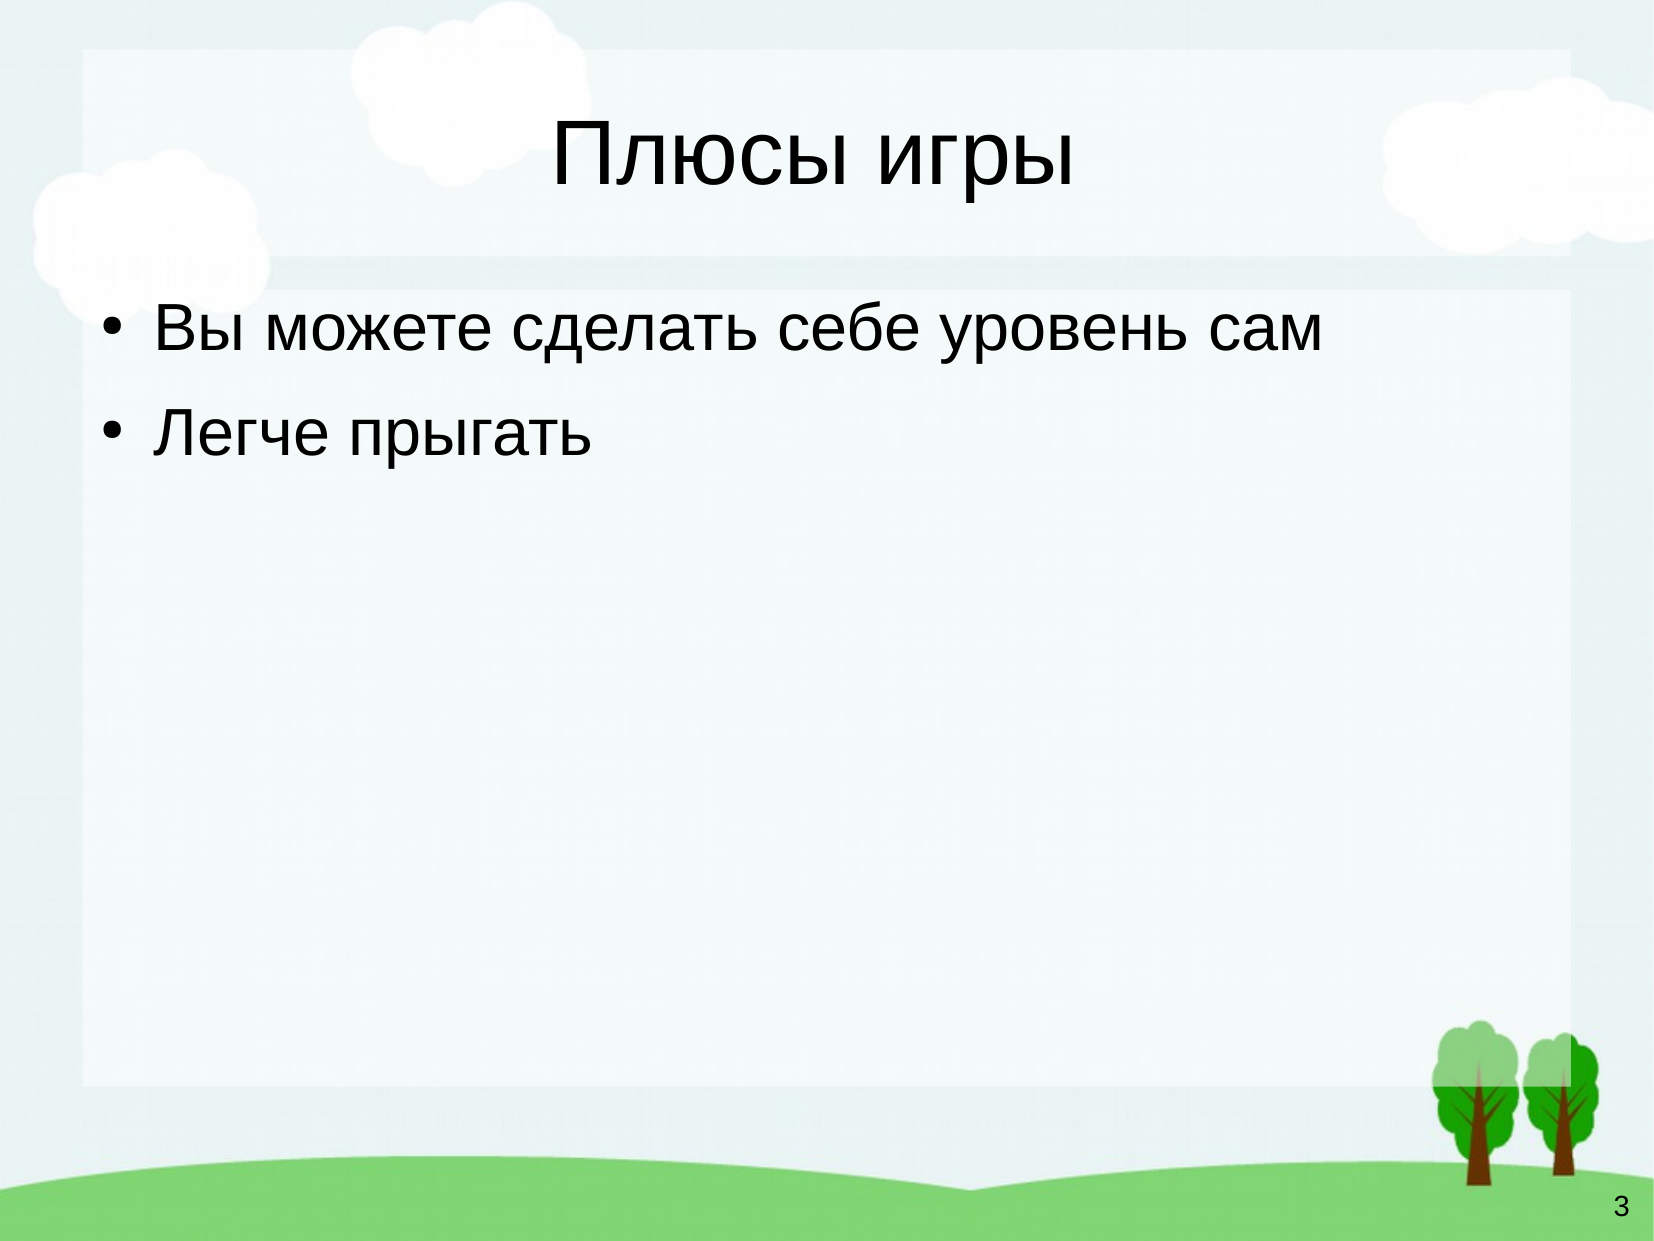

# Плюсы игры
Вы можете сделать себе уровень сам
Легче прыгать
3